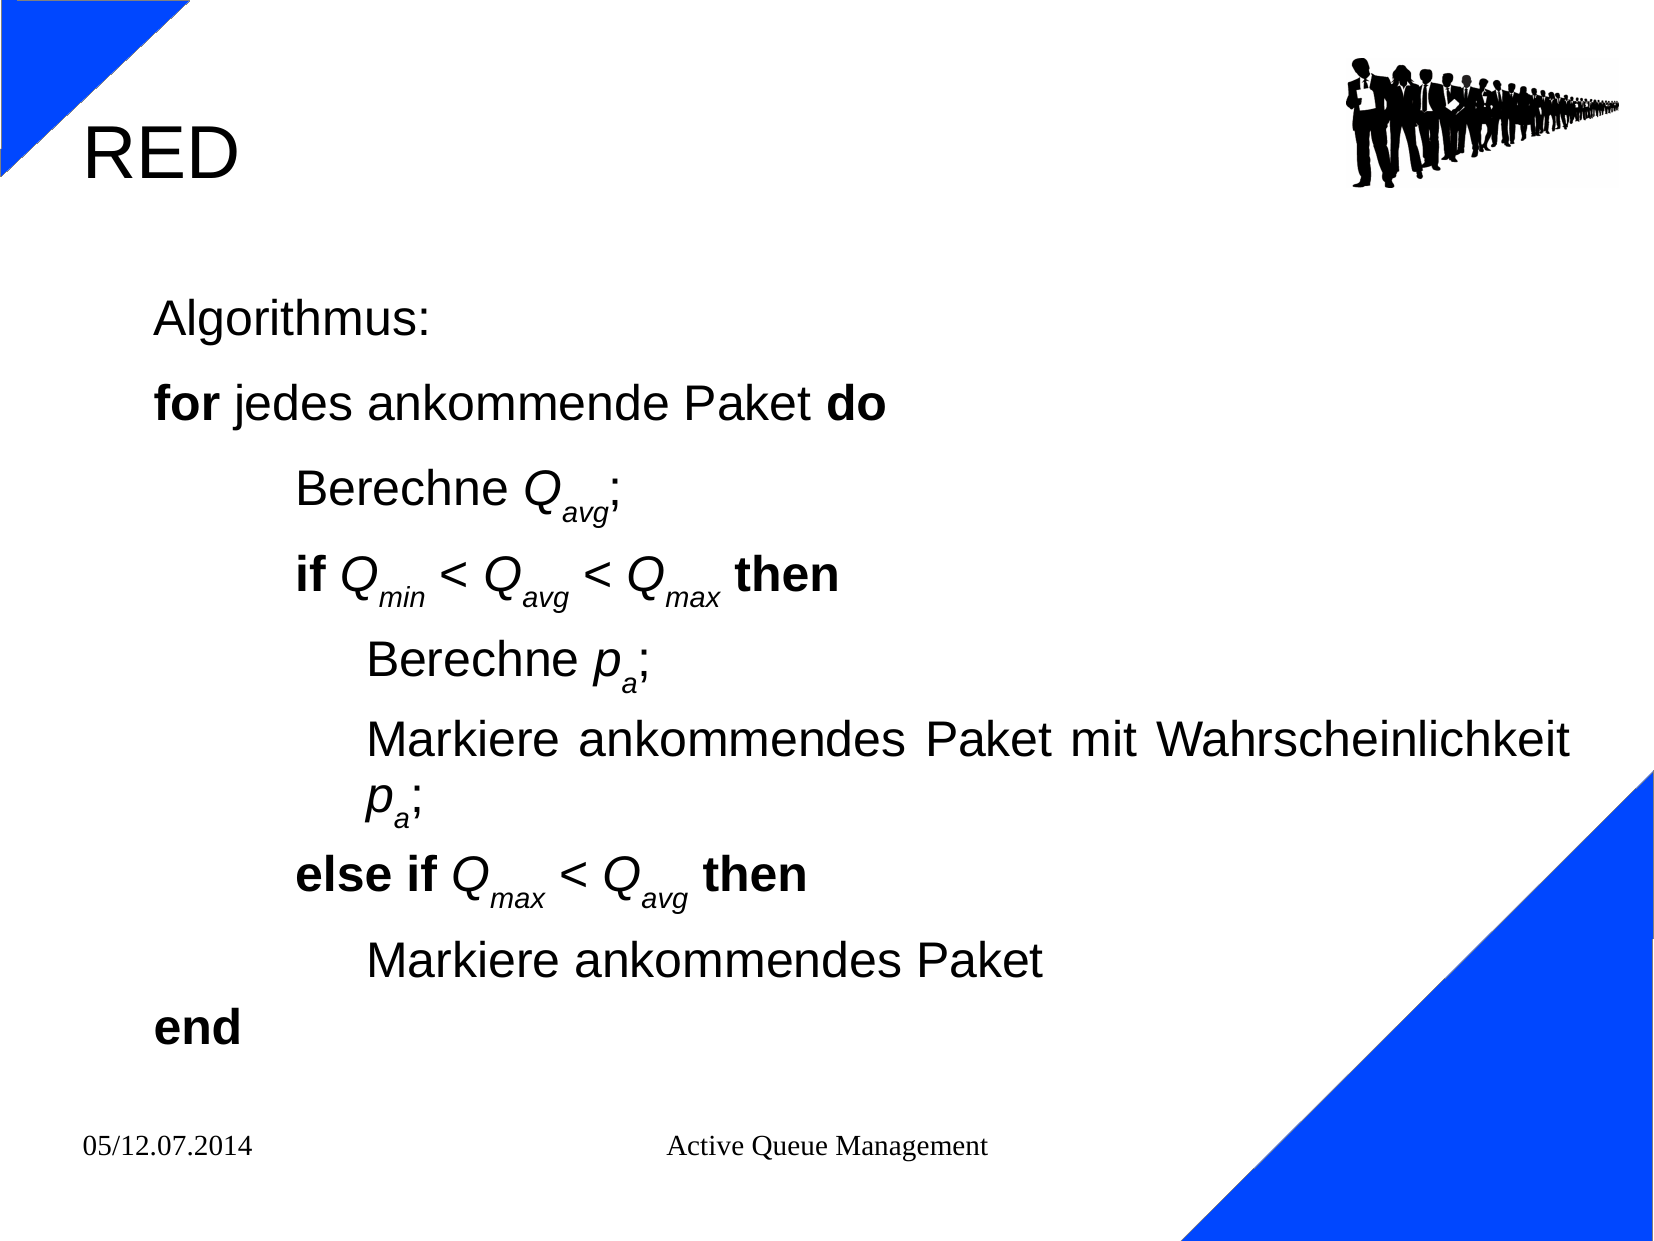

# RED
Algorithmus:
for jedes ankommende Paket do
Berechne Qavg;
if Qmin < Qavg < Qmax then
Berechne pa;
Markiere ankommendes Paket mit Wahrscheinlichkeit pa;
else if Qmax < Qavg then
Markiere ankommendes Paket
end
05/12.07.2014
Active Queue Management
20